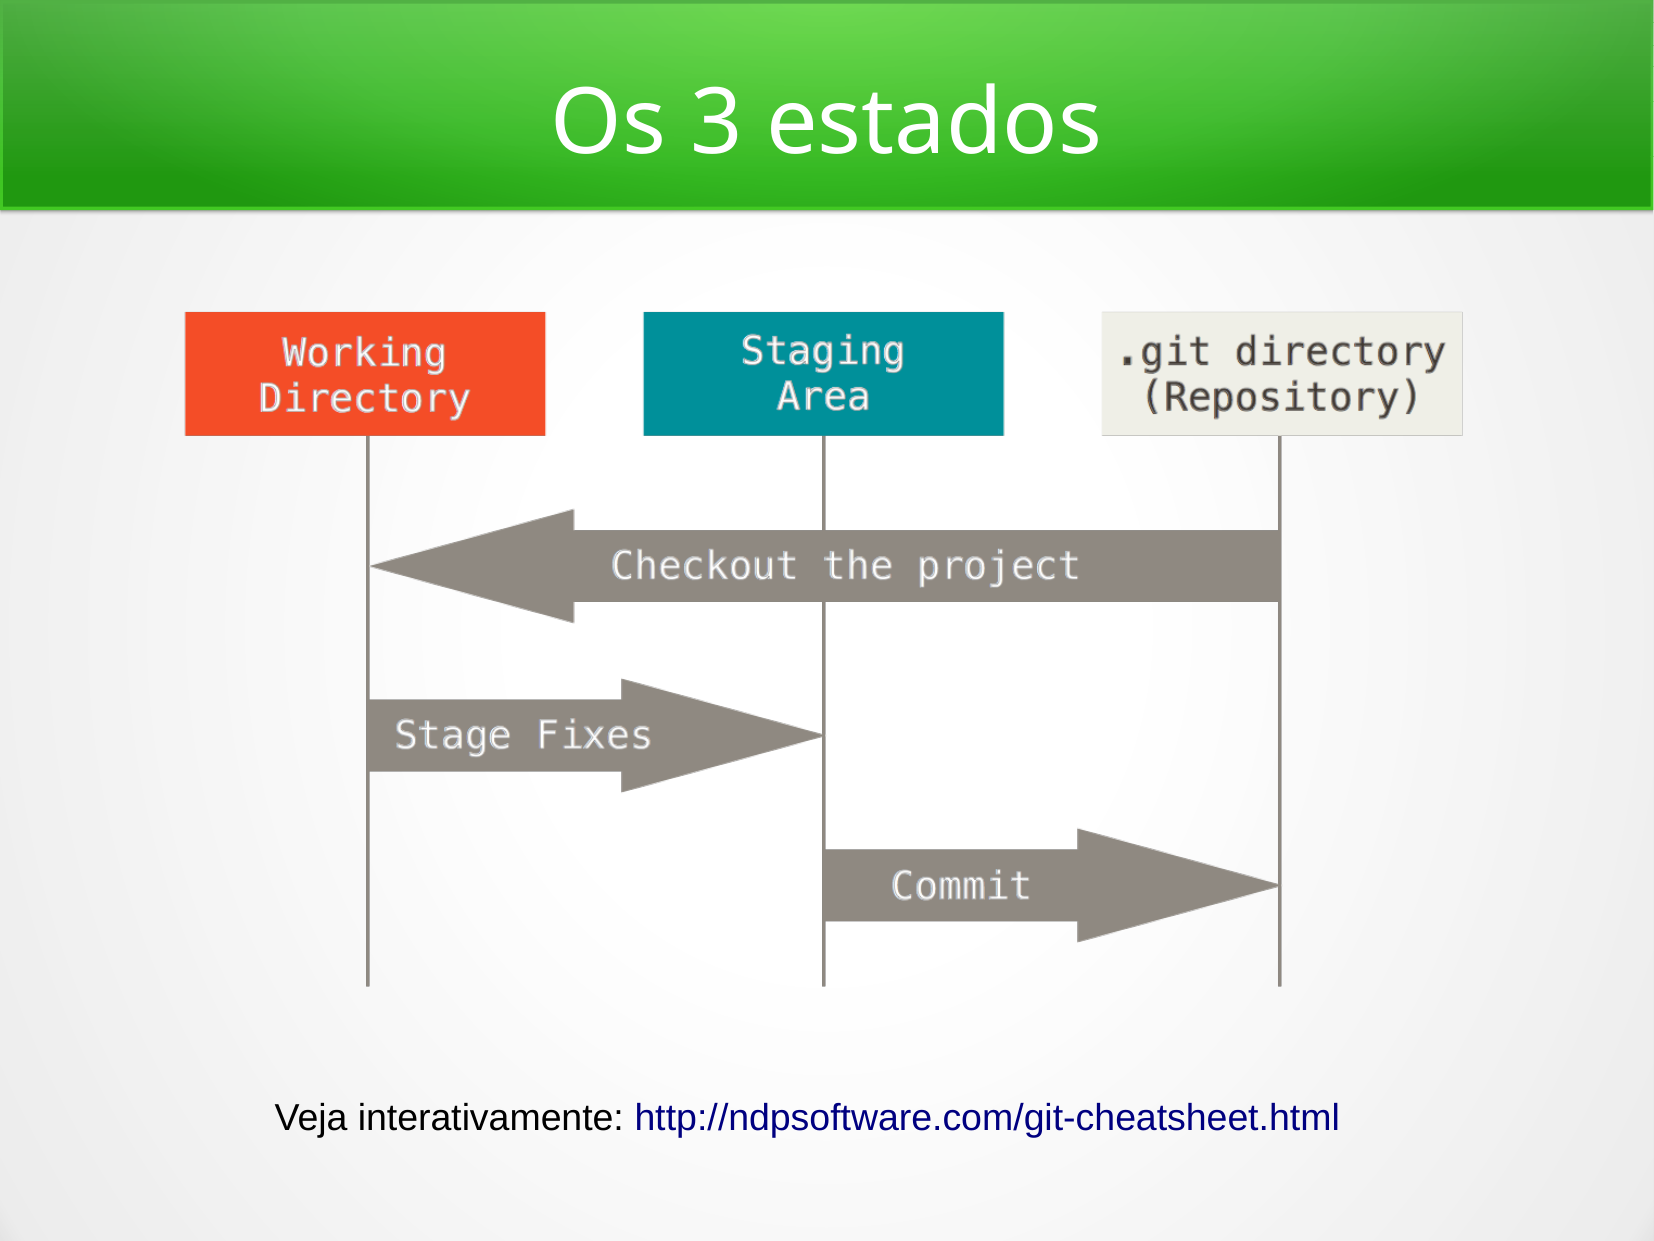

# Os 3 estados
Veja interativamente: http://ndpsoftware.com/git-cheatsheet.html